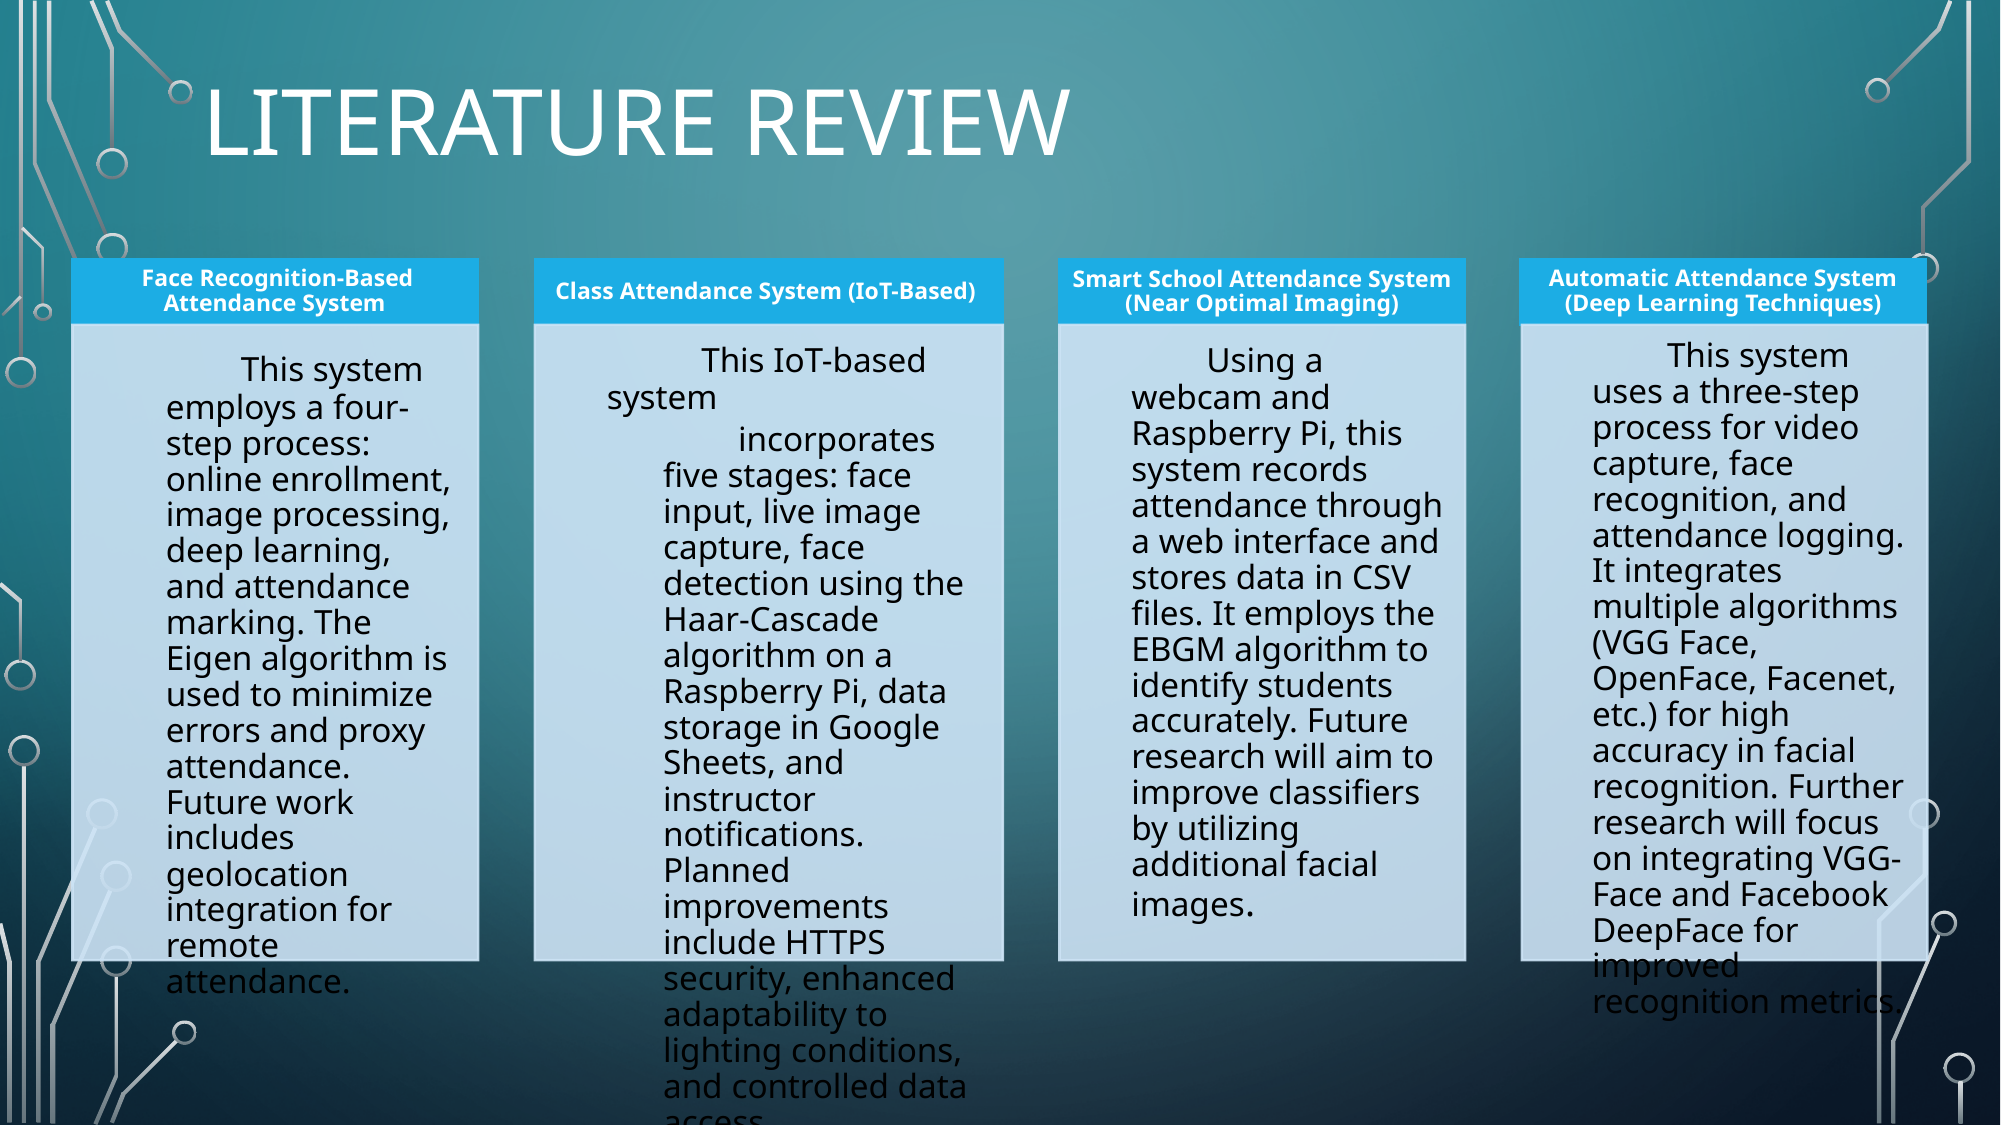

# Literature Review
 Face Recognition-Based Attendance System
Automatic Attendance System (Deep Learning Techniques)
Class Attendance System (IoT-Based)
Smart School Attendance System (Near Optimal Imaging)
	This system employs a four-step process: online enrollment, image processing, deep learning, and attendance marking. The Eigen algorithm is used to minimize errors and proxy attendance. Future work includes geolocation integration for remote attendance.
	 This IoT-based system
	incorporates five stages: face input, live image capture, face detection using the Haar-Cascade algorithm on a Raspberry Pi, data storage in Google Sheets, and instructor notifications. Planned improvements include HTTPS security, enhanced adaptability to lighting conditions, and controlled data access.
	Using a webcam and Raspberry Pi, this system records attendance through a web interface and stores data in CSV files. It employs the EBGM algorithm to identify students accurately. Future research will aim to improve classifiers by utilizing additional facial images.
	This system uses a three-step process for video capture, face recognition, and attendance logging. It integrates multiple algorithms (VGG Face, OpenFace, Facenet, etc.) for high accuracy in facial recognition. Further research will focus on integrating VGG-Face and Facebook DeepFace for improved recognition metrics.